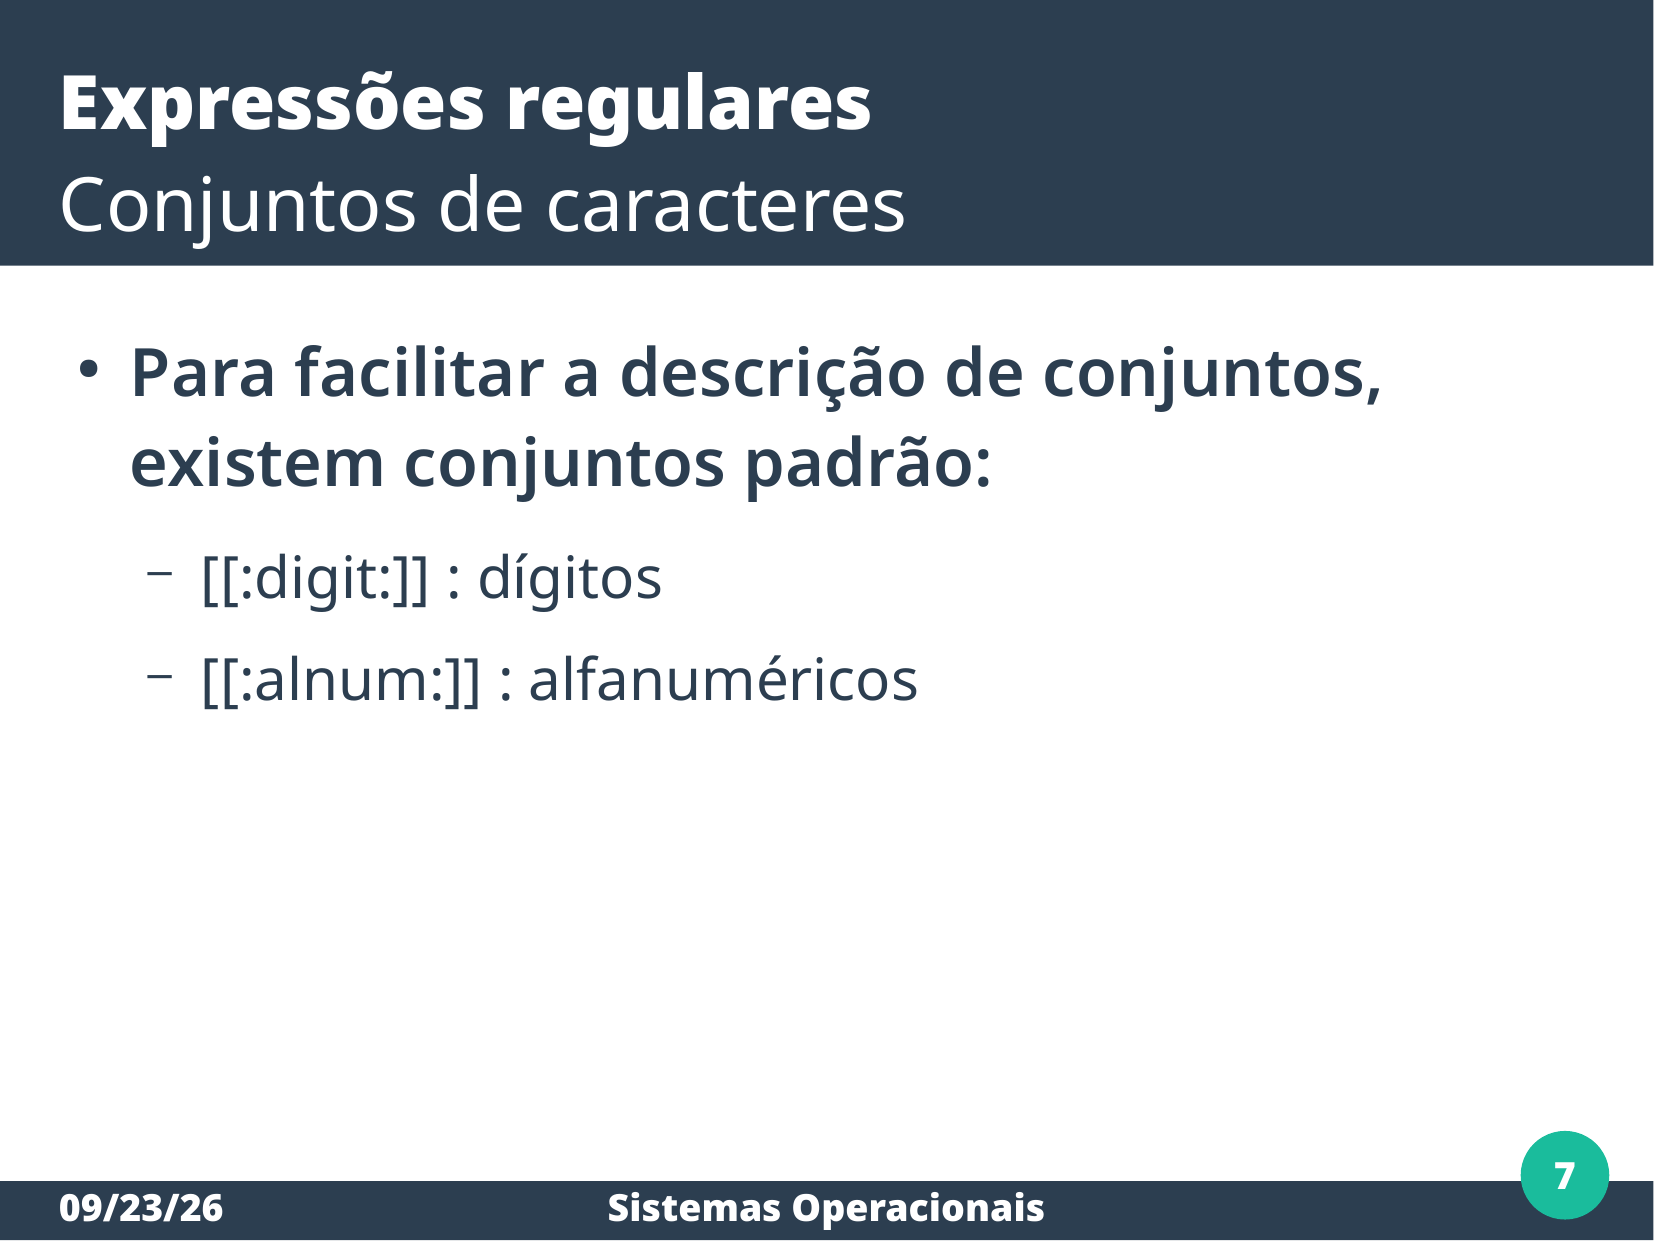

# Expressões regulares Conjuntos de caracteres
Para facilitar a descrição de conjuntos, existem conjuntos padrão:
[[:digit:]] : dígitos
[[:alnum:]] : alfanuméricos
7
Sistemas Operacionais